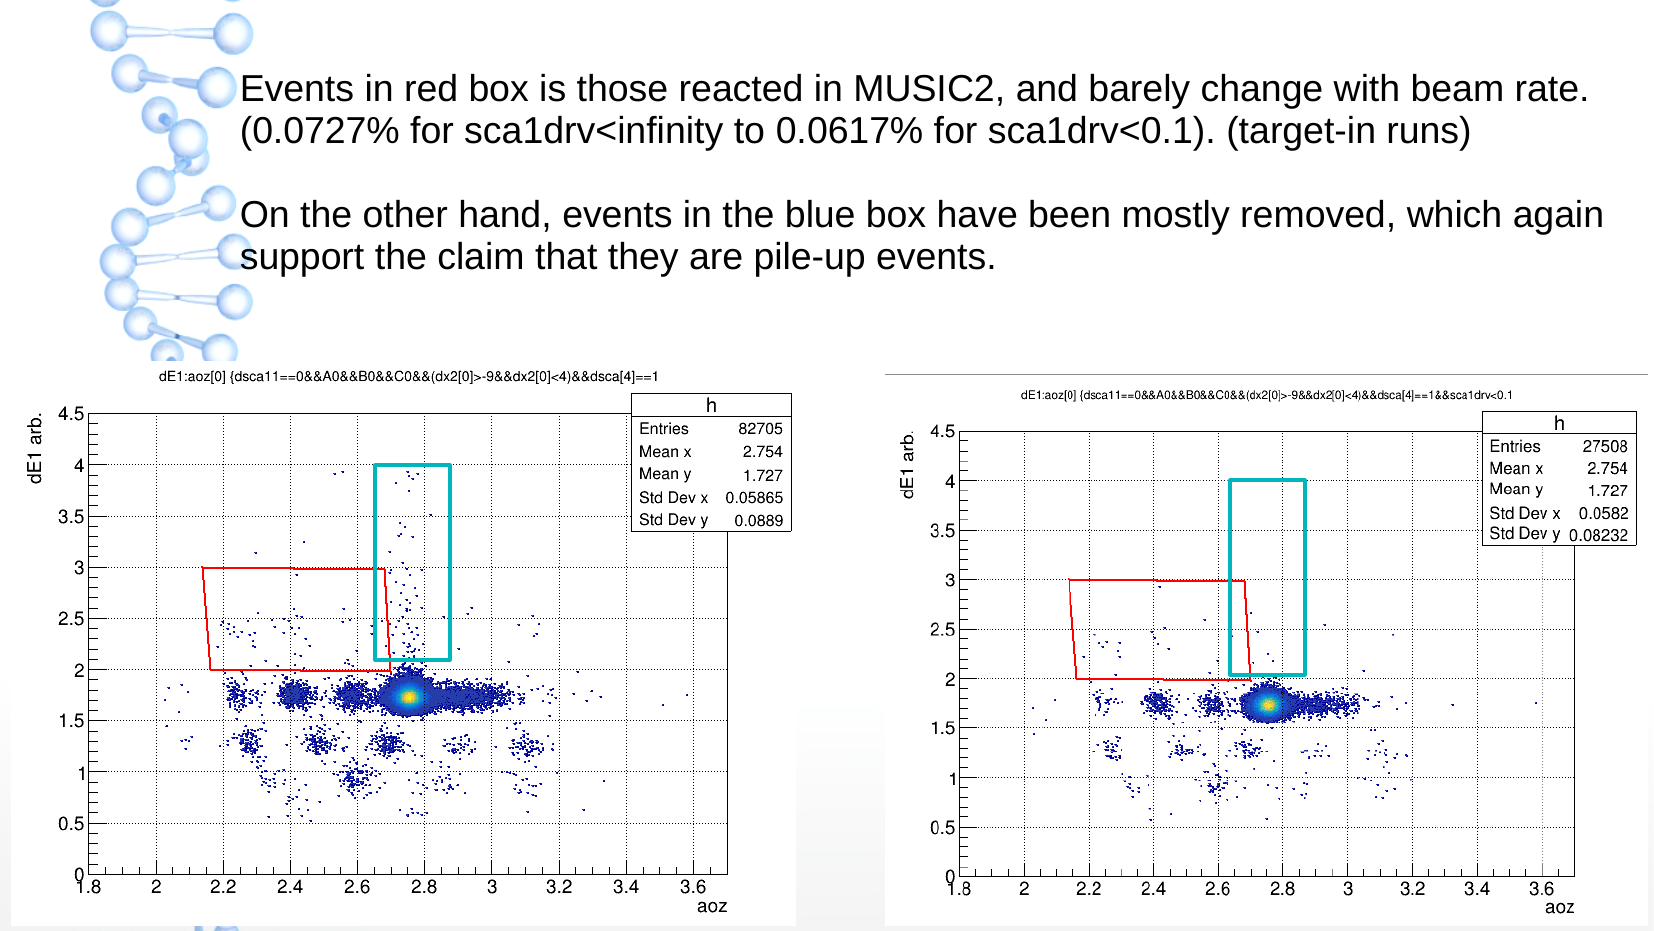

Events in red box is those reacted in MUSIC2, and barely change with beam rate.
(0.0727% for sca1drv<infinity to 0.0617% for sca1drv<0.1). (target-in runs)
On the other hand, events in the blue box have been mostly removed, which again support the claim that they are pile-up events.
41